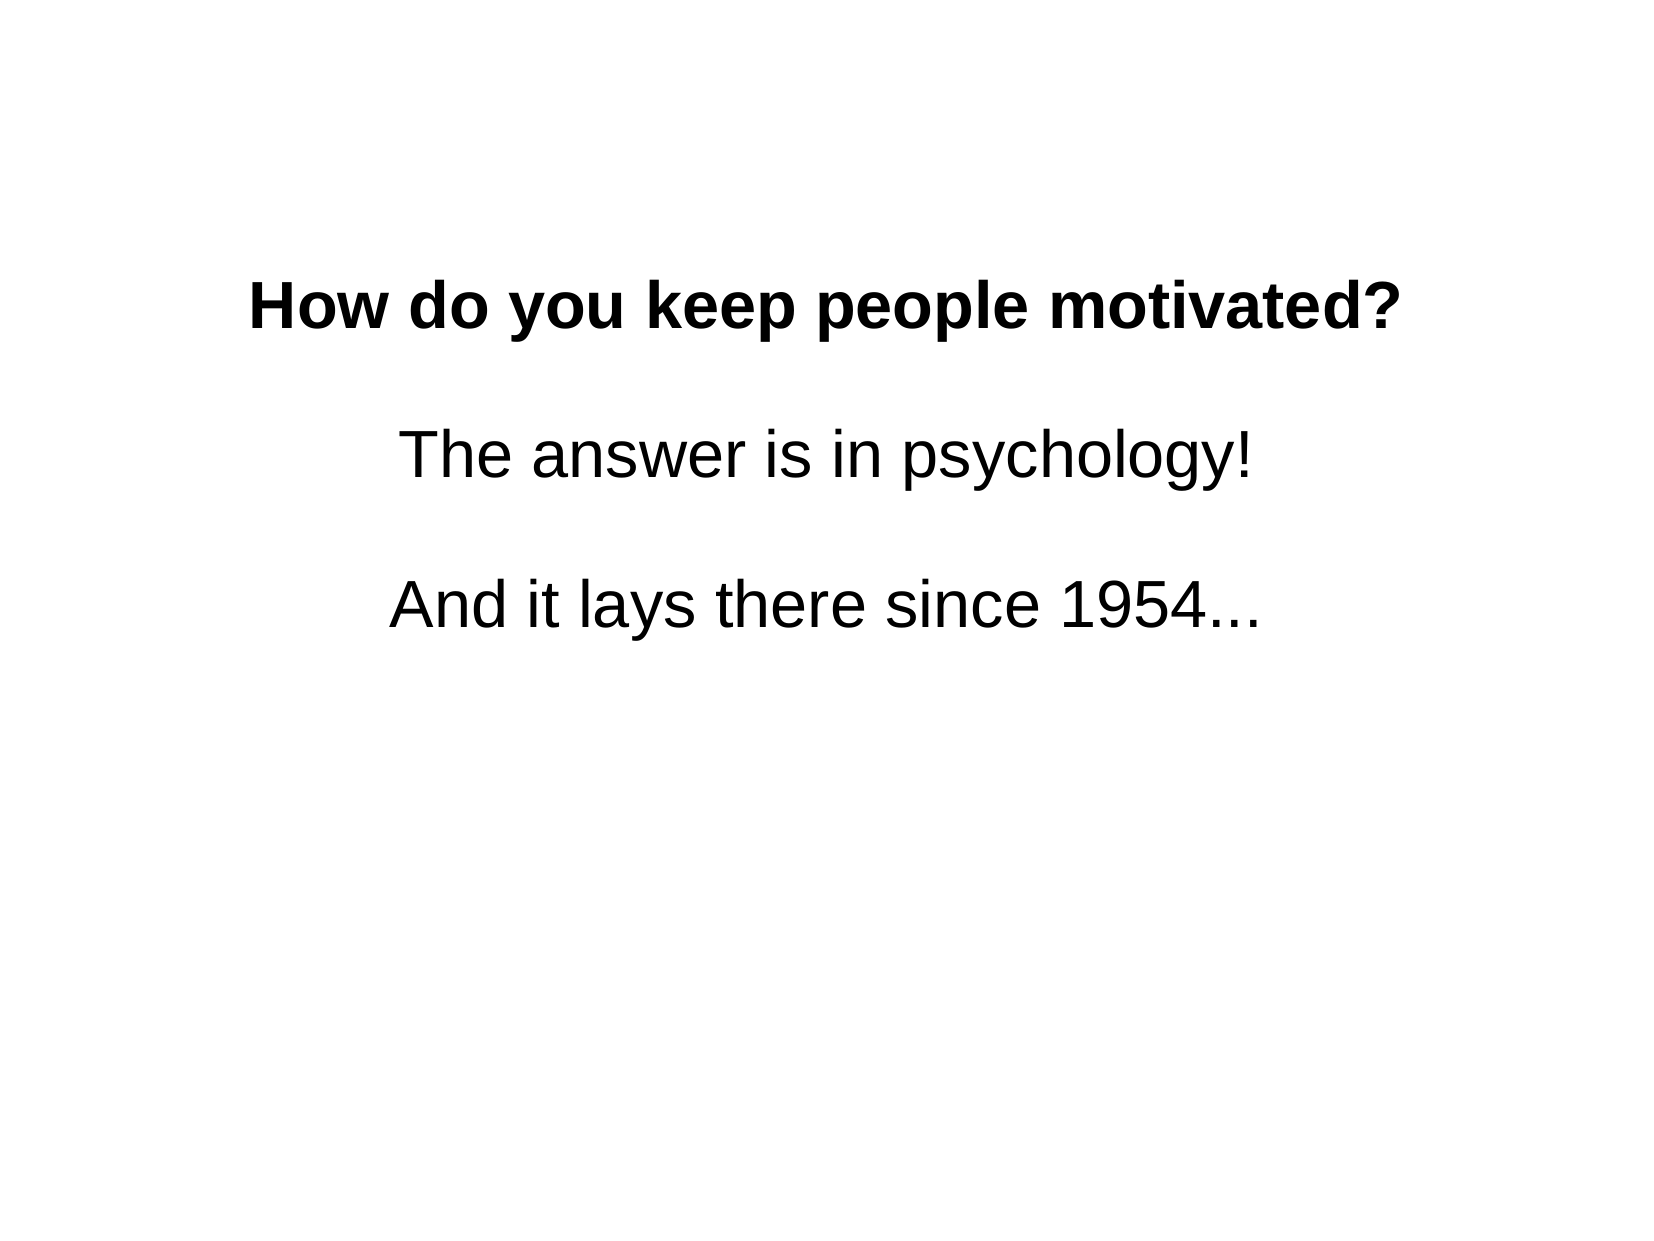

# How do you keep people motivated?
The answer is in psychology!
And it lays there since 1954...